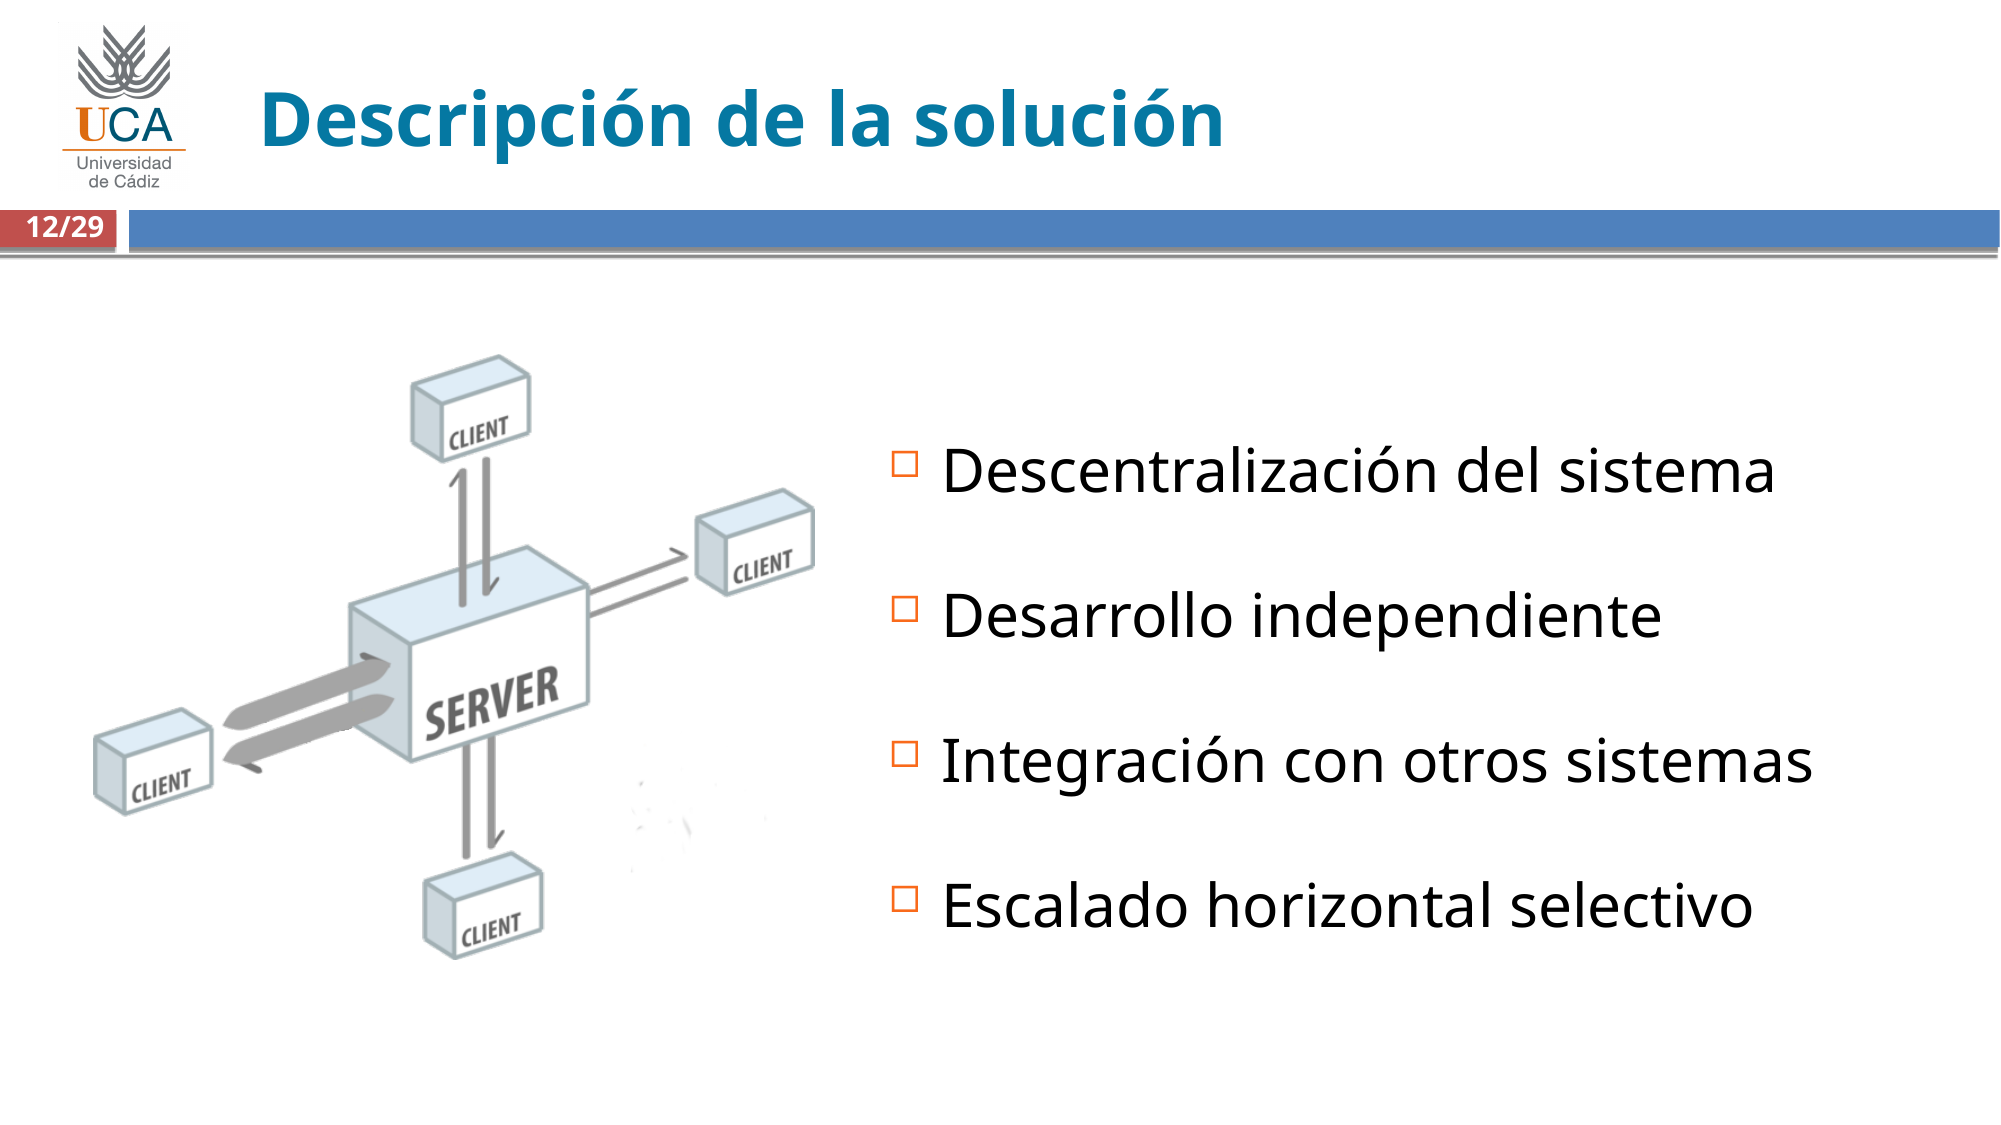

Descripción de la solución
Descentralización del sistema
Desarrollo independiente
Integración con otros sistemas
Escalado horizontal selectivo